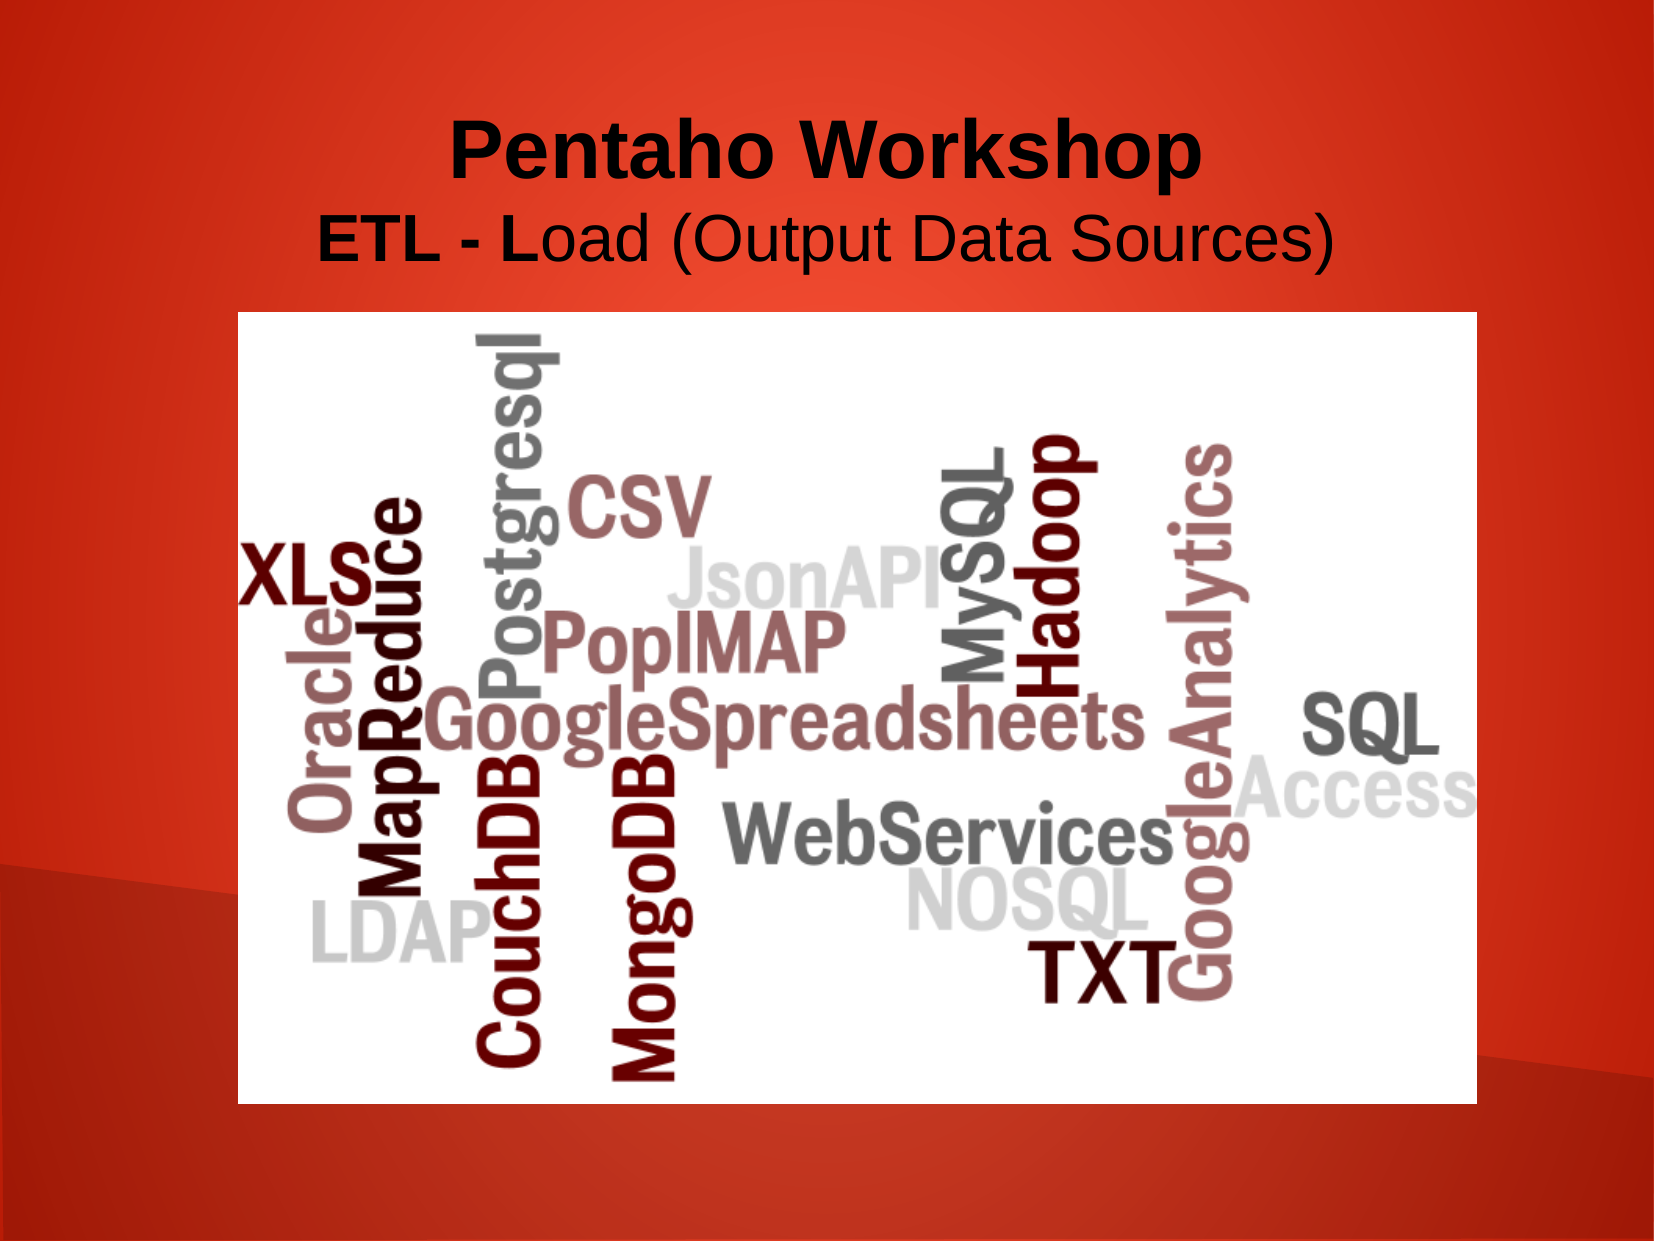

# Pentaho Workshop
ETL - Load (Output Data Sources)